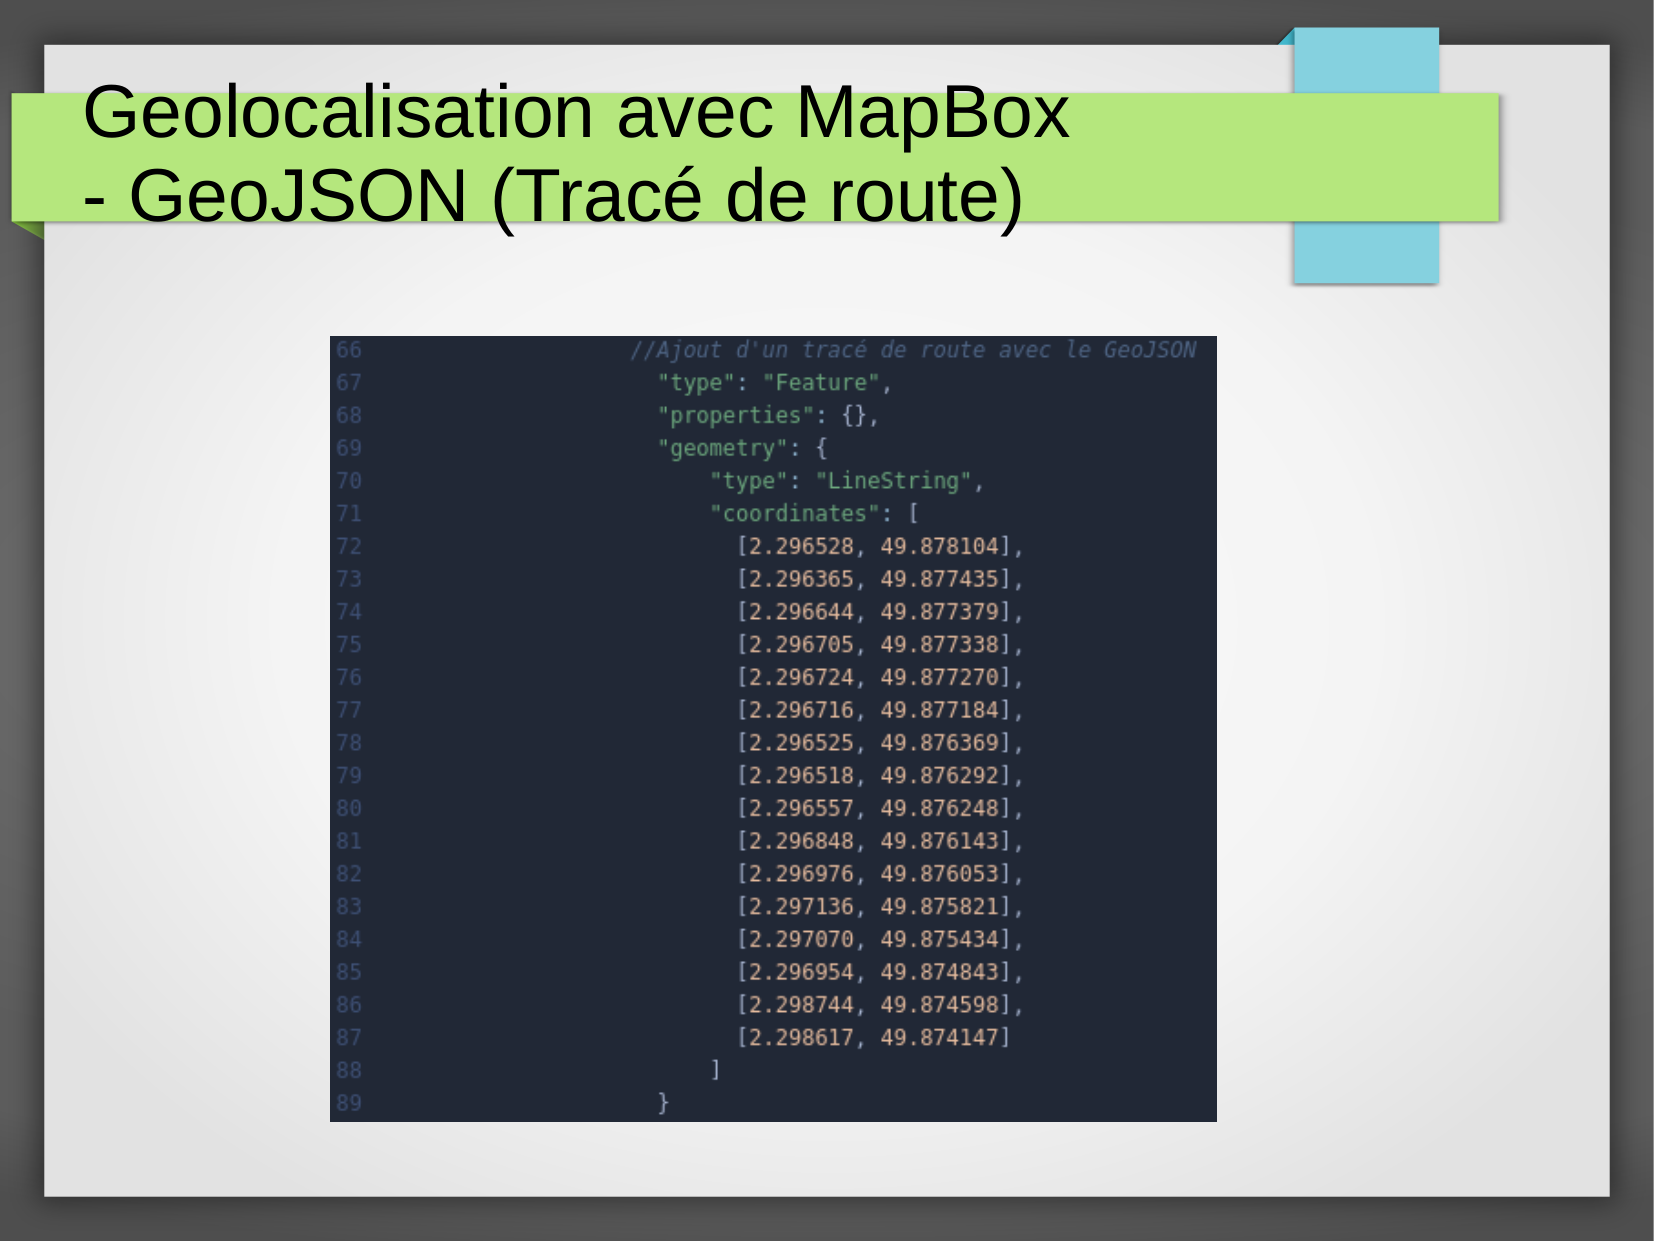

# Geolocalisation avec MapBox - GeoJSON (Tracé de route)